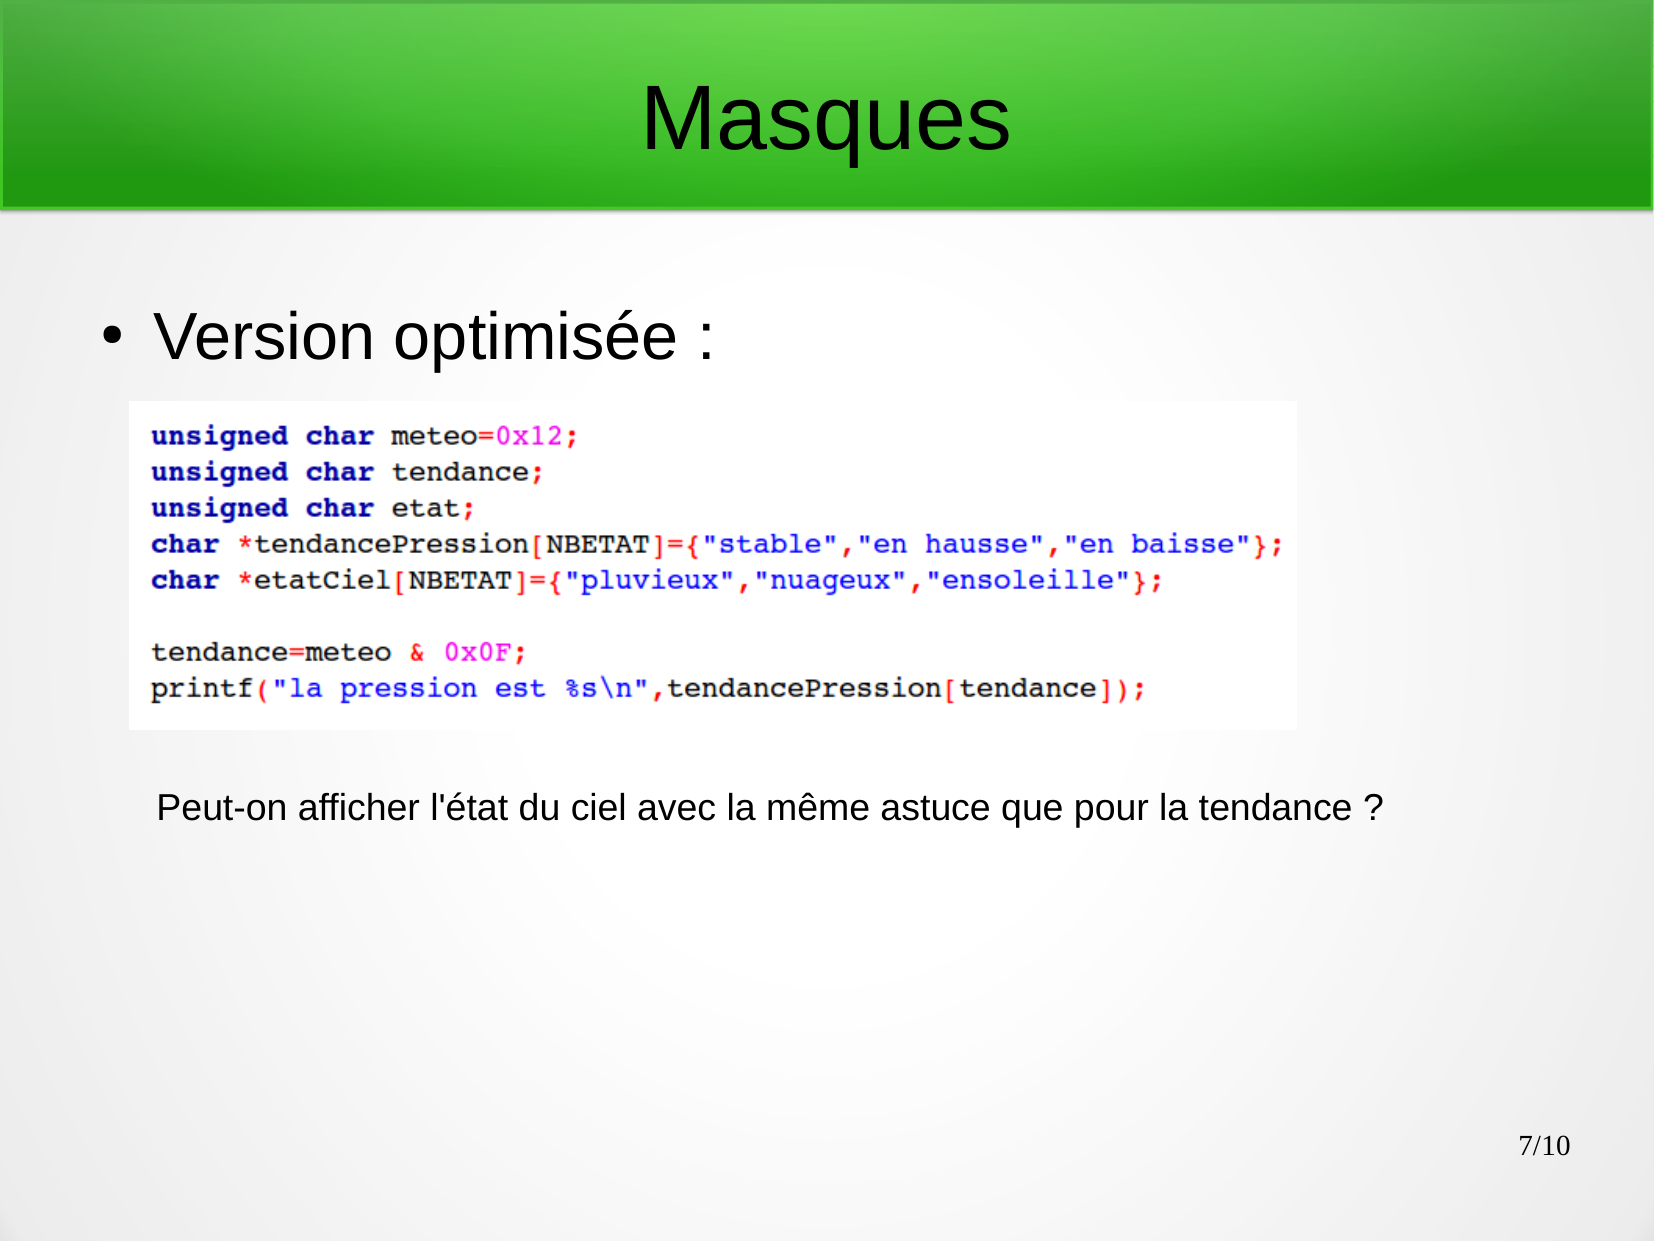

# Masques
Version optimisée :
Peut-on afficher l'état du ciel avec la même astuce que pour la tendance ?
7